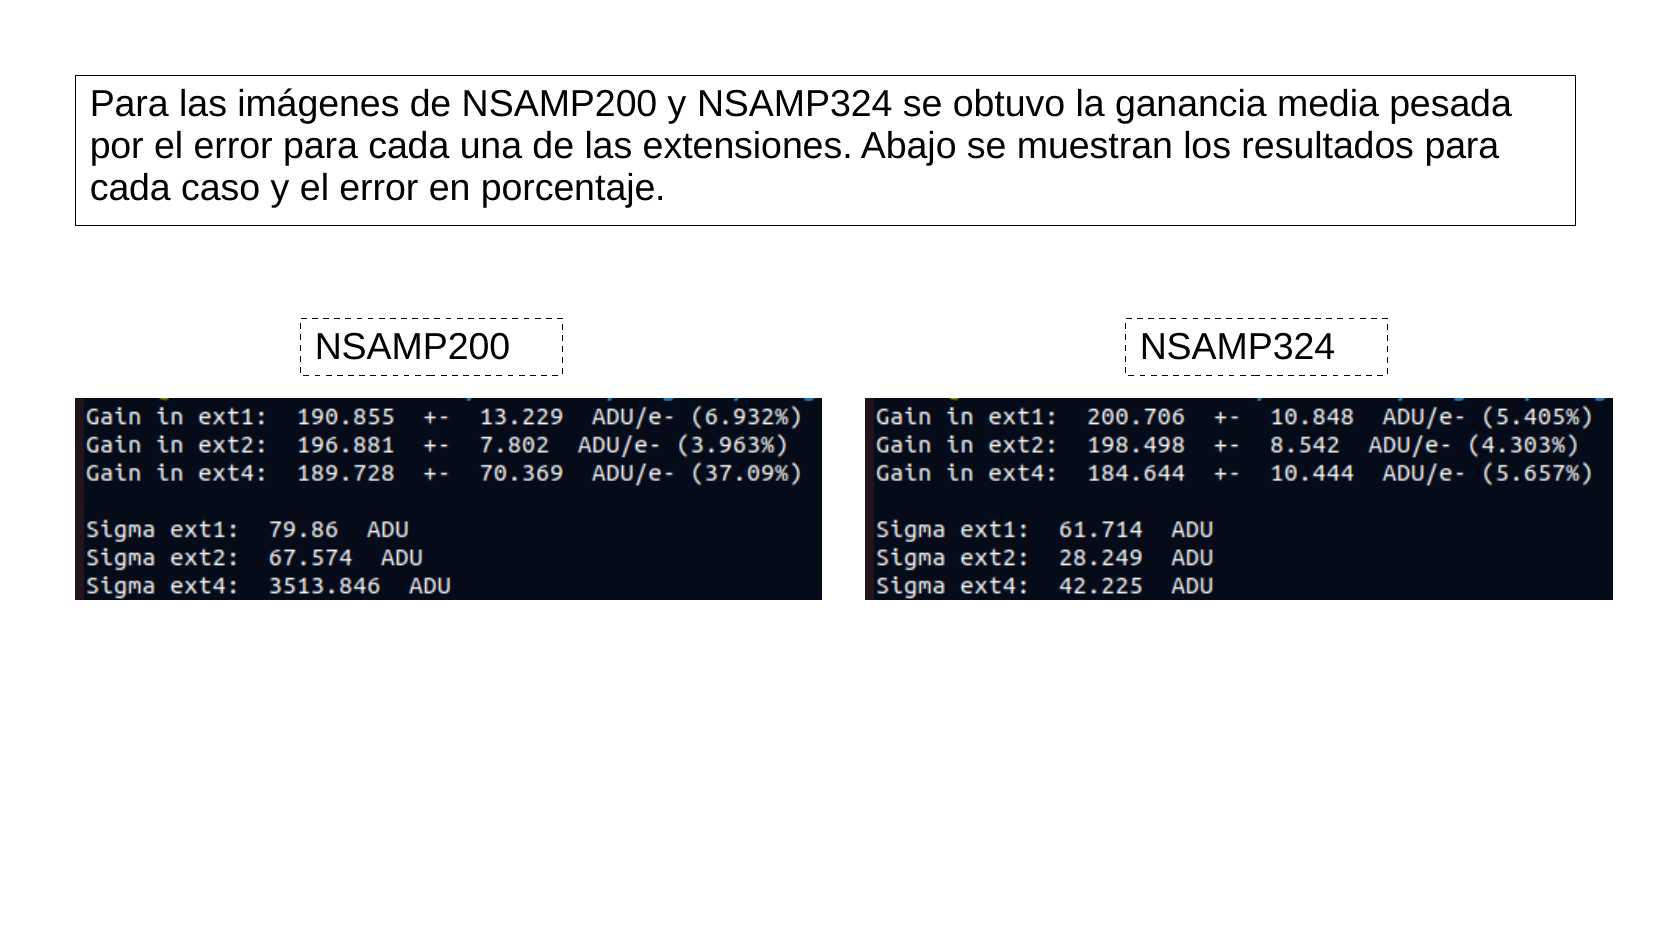

Para las imágenes de NSAMP200 y NSAMP324 se obtuvo la ganancia media pesada por el error para cada una de las extensiones. Abajo se muestran los resultados para cada caso y el error en porcentaje.
NSAMP200
NSAMP324